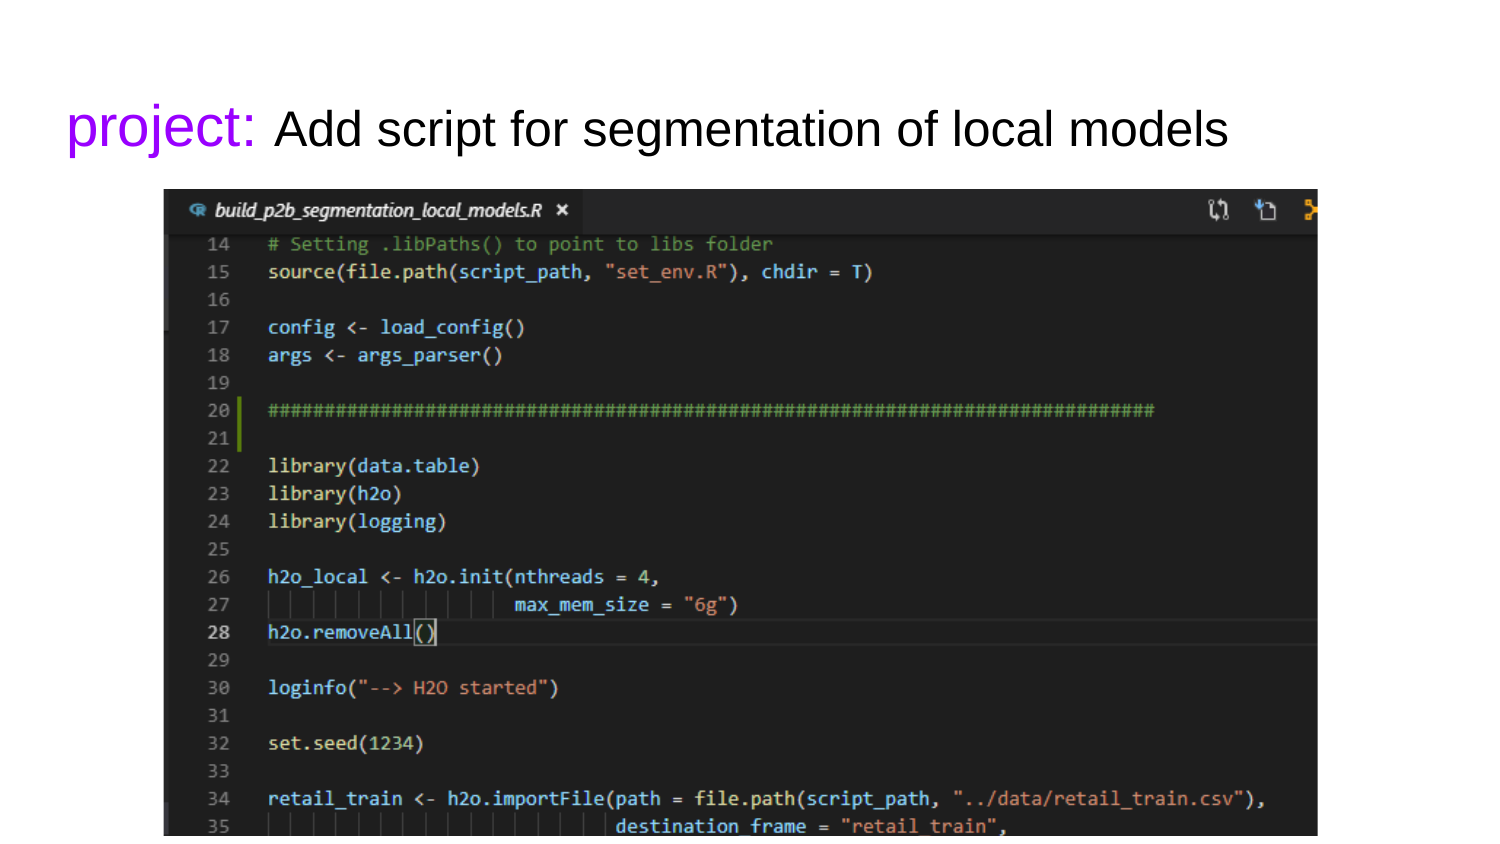

# project: Add script for segmentation of local models